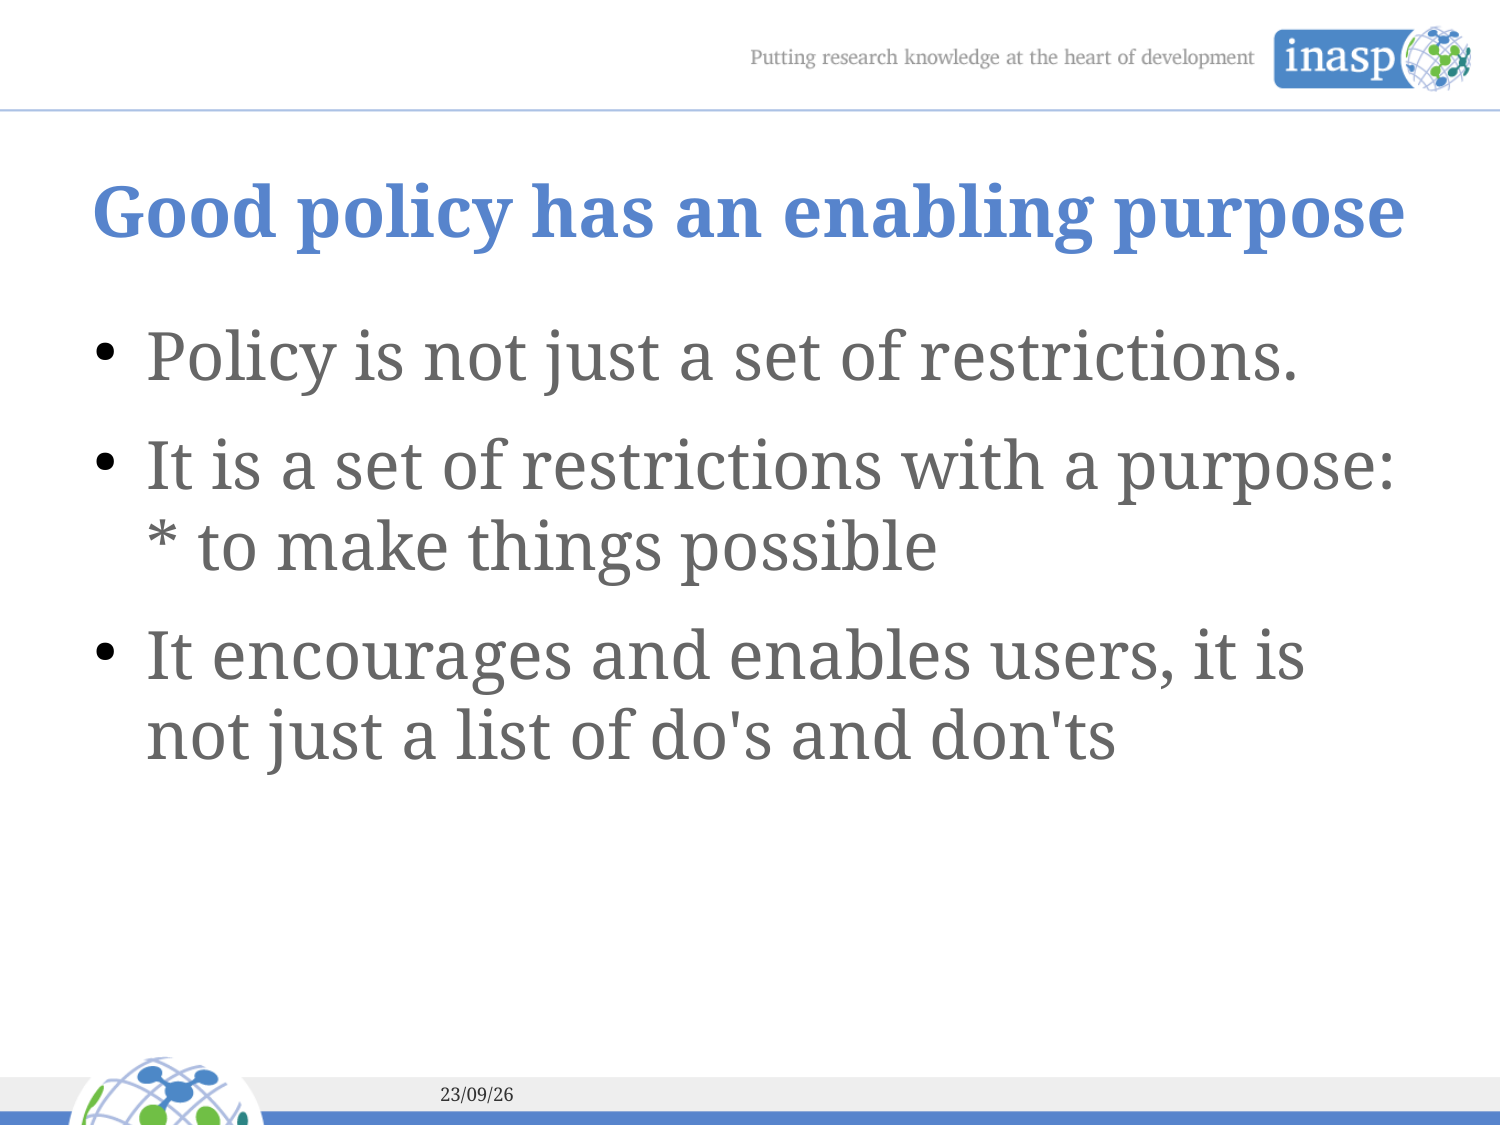

# Good policy has an enabling purpose
Policy is not just a set of restrictions.
It is a set of restrictions with a purpose: * to make things possible
It encourages and enables users, it is not just a list of do's and don'ts